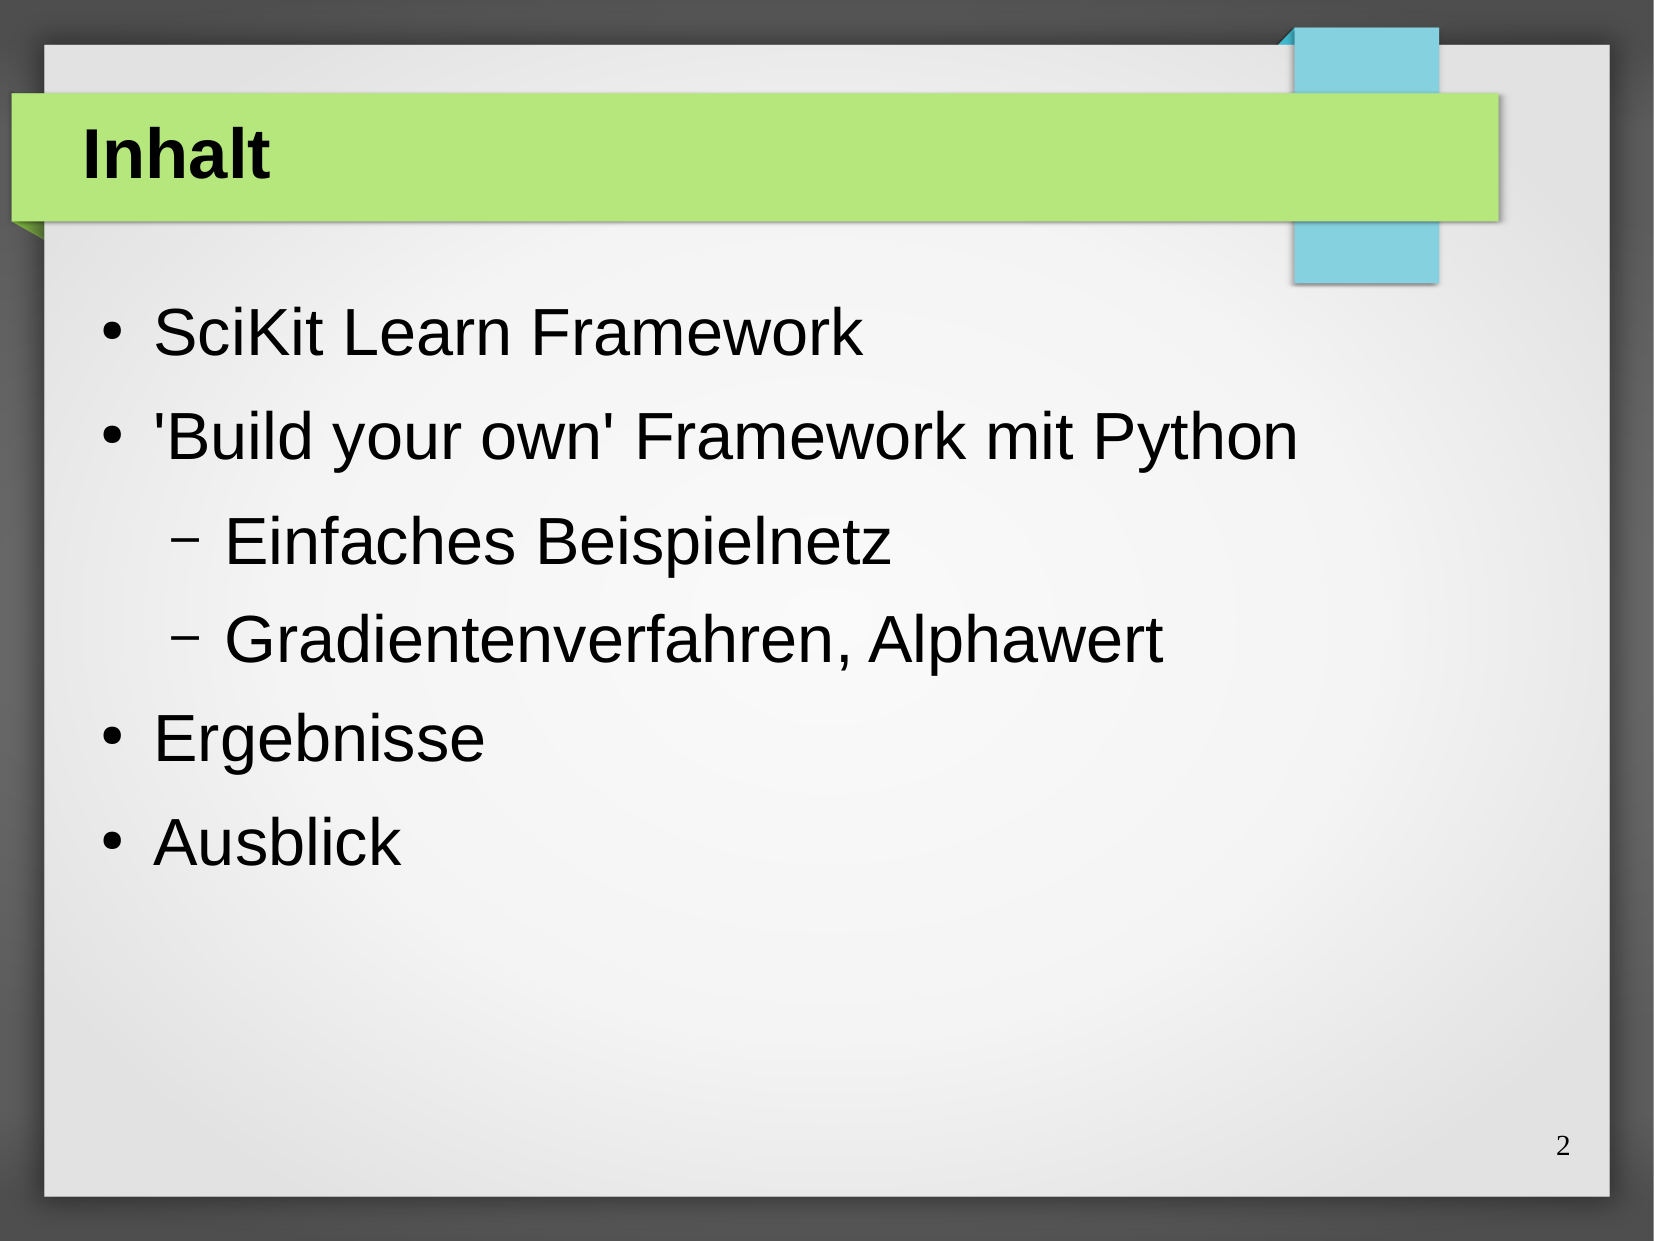

# Inhalt
SciKit Learn Framework
'Build your own' Framework mit Python
Einfaches Beispielnetz
Gradientenverfahren, Alphawert
Ergebnisse
Ausblick
2